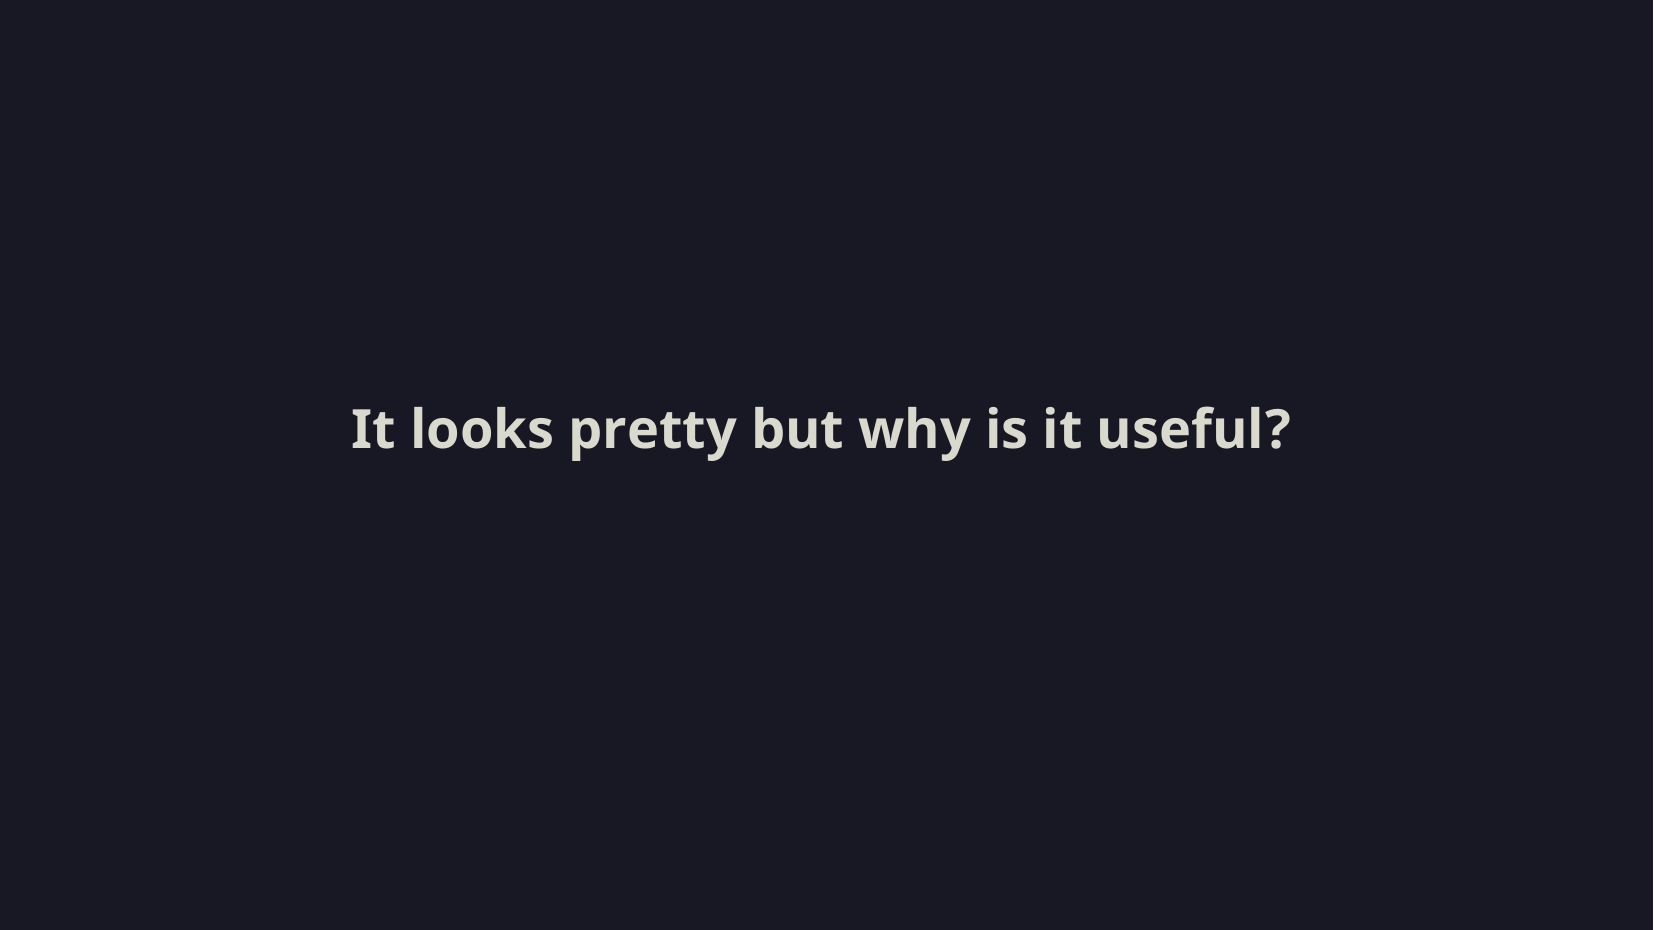

It looks pretty but why is it useful​​​​?